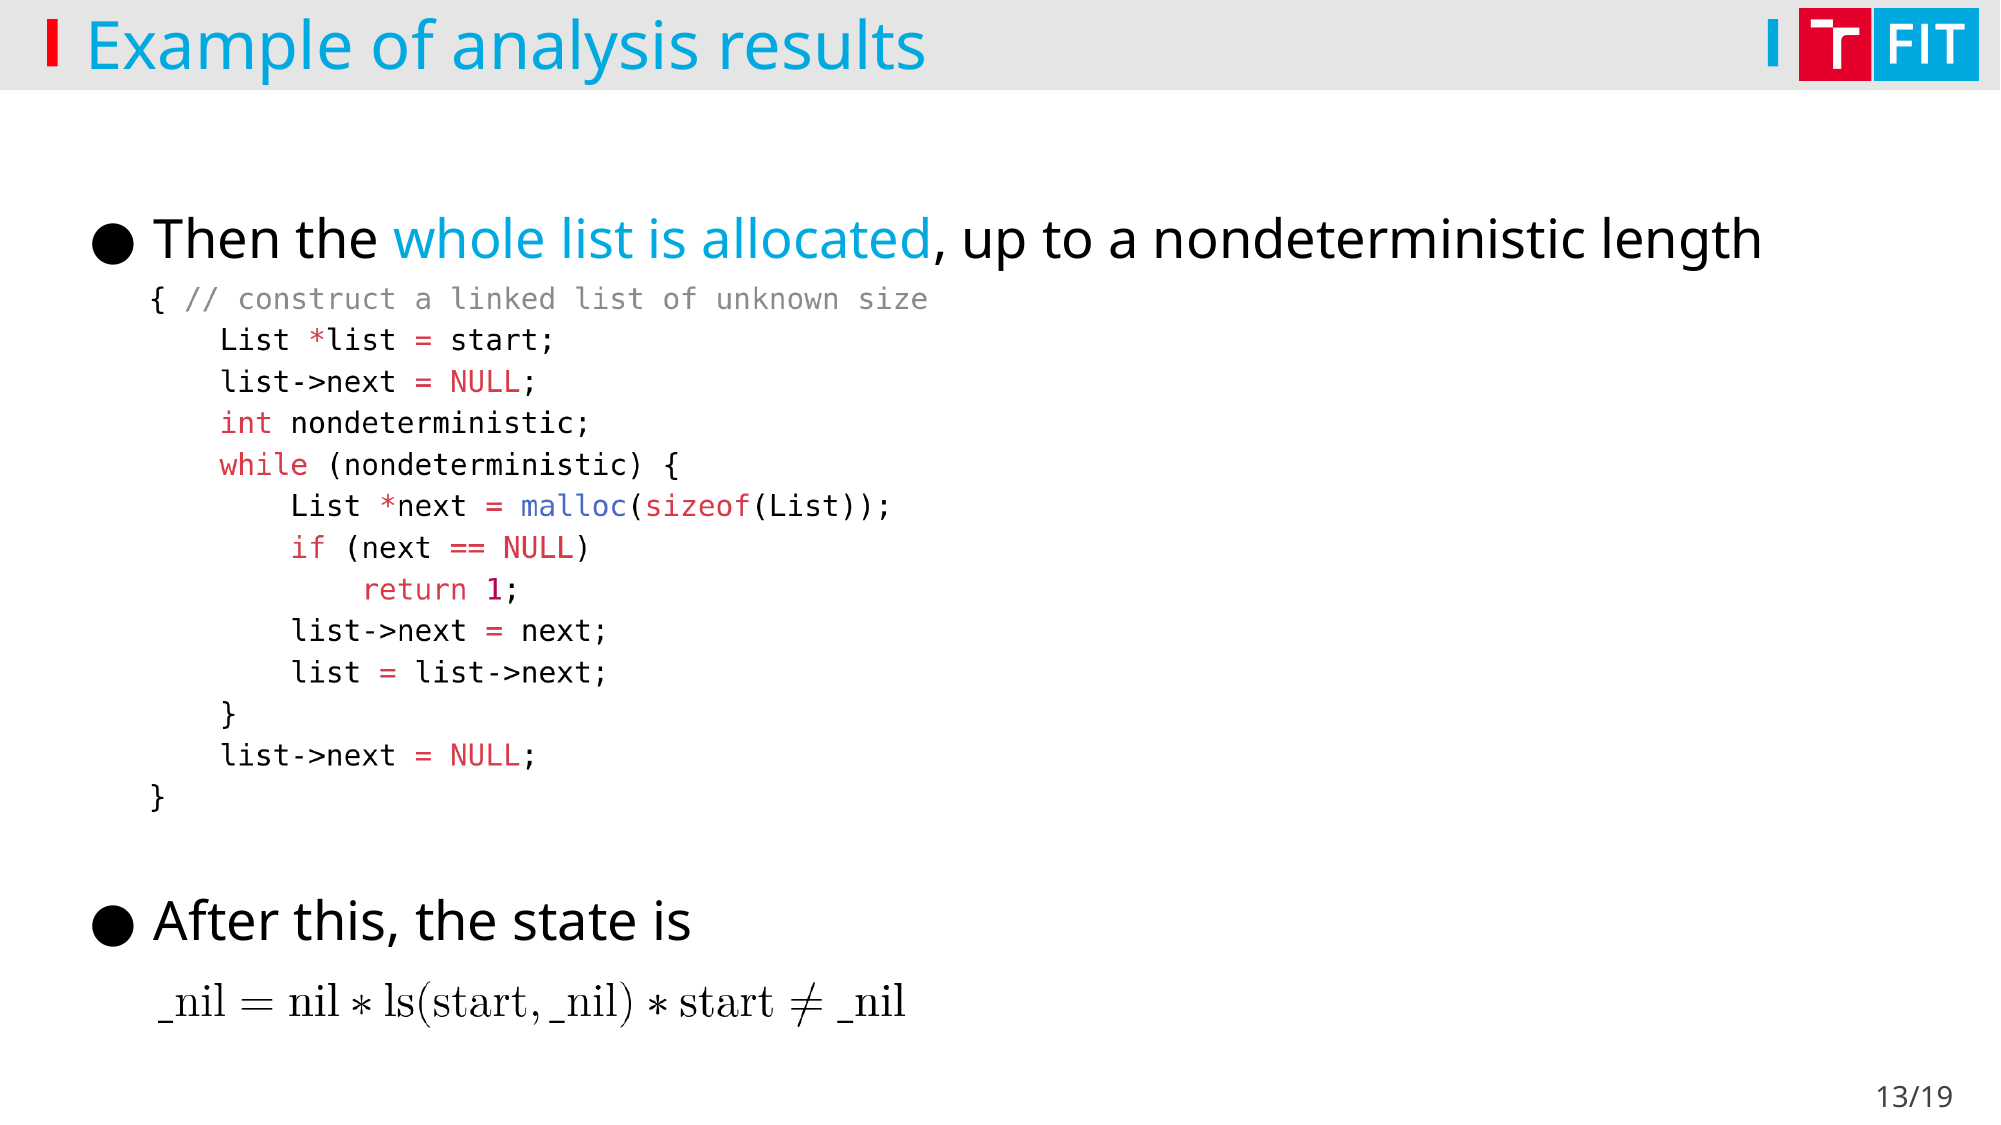

# Example of analysis results
Then the whole list is allocated, up to a nondeterministic length
After this, the state is